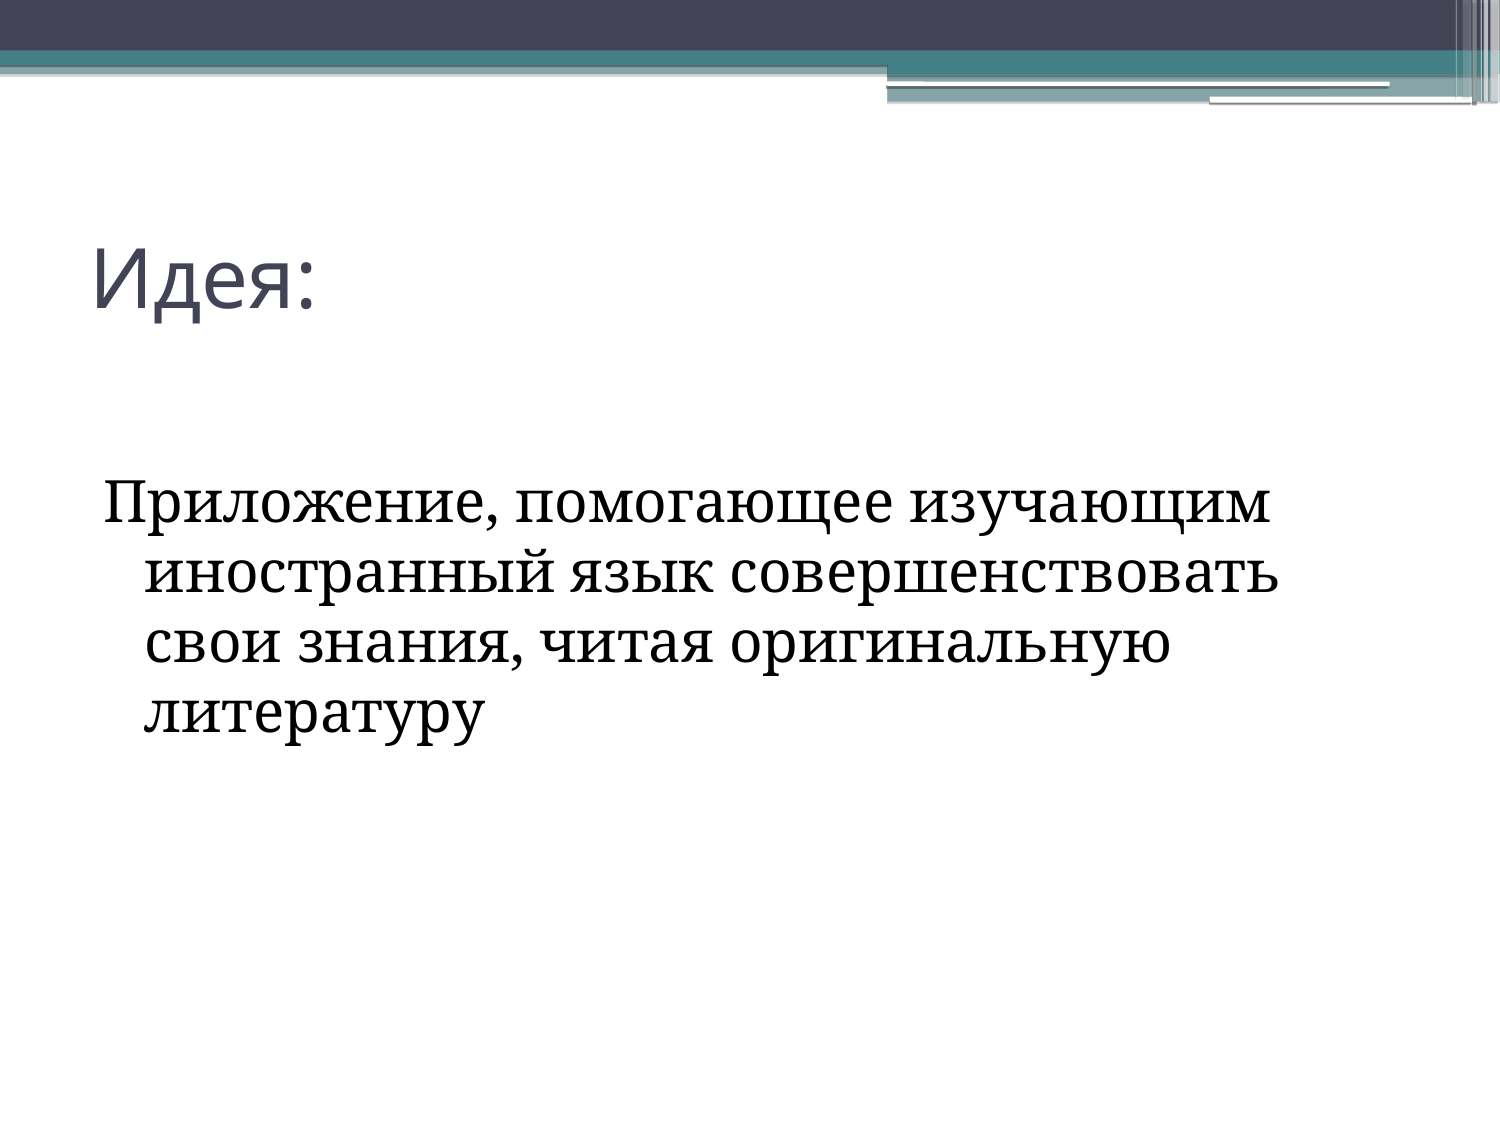

# Идея:
Приложение, помогающее изучающим иностранный язык совершенствовать свои знания, читая оригинальную литературу